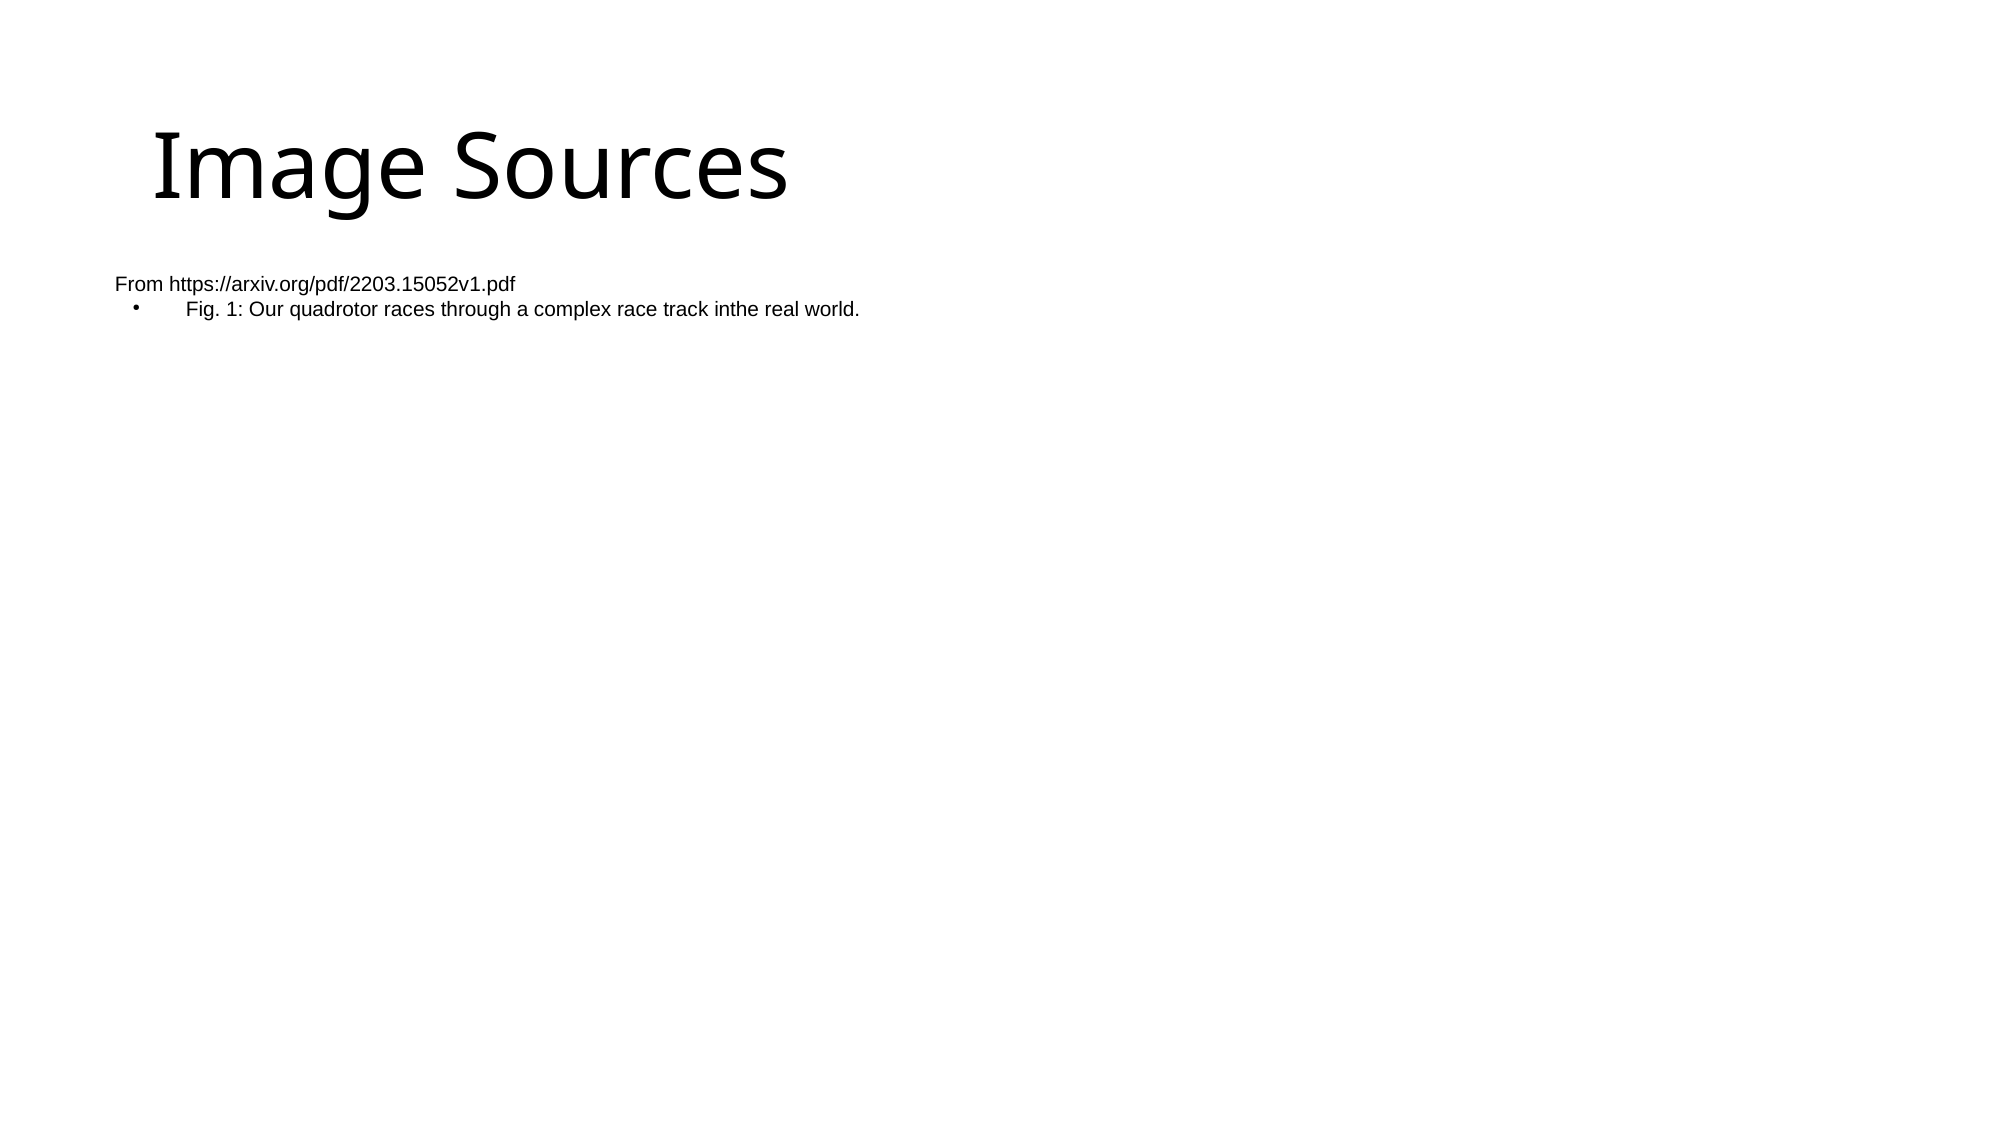

Image Sources
# From https://arxiv.org/pdf/2203.15052v1.pdf
Fig. 1: Our quadrotor races through a complex race track inthe real world.